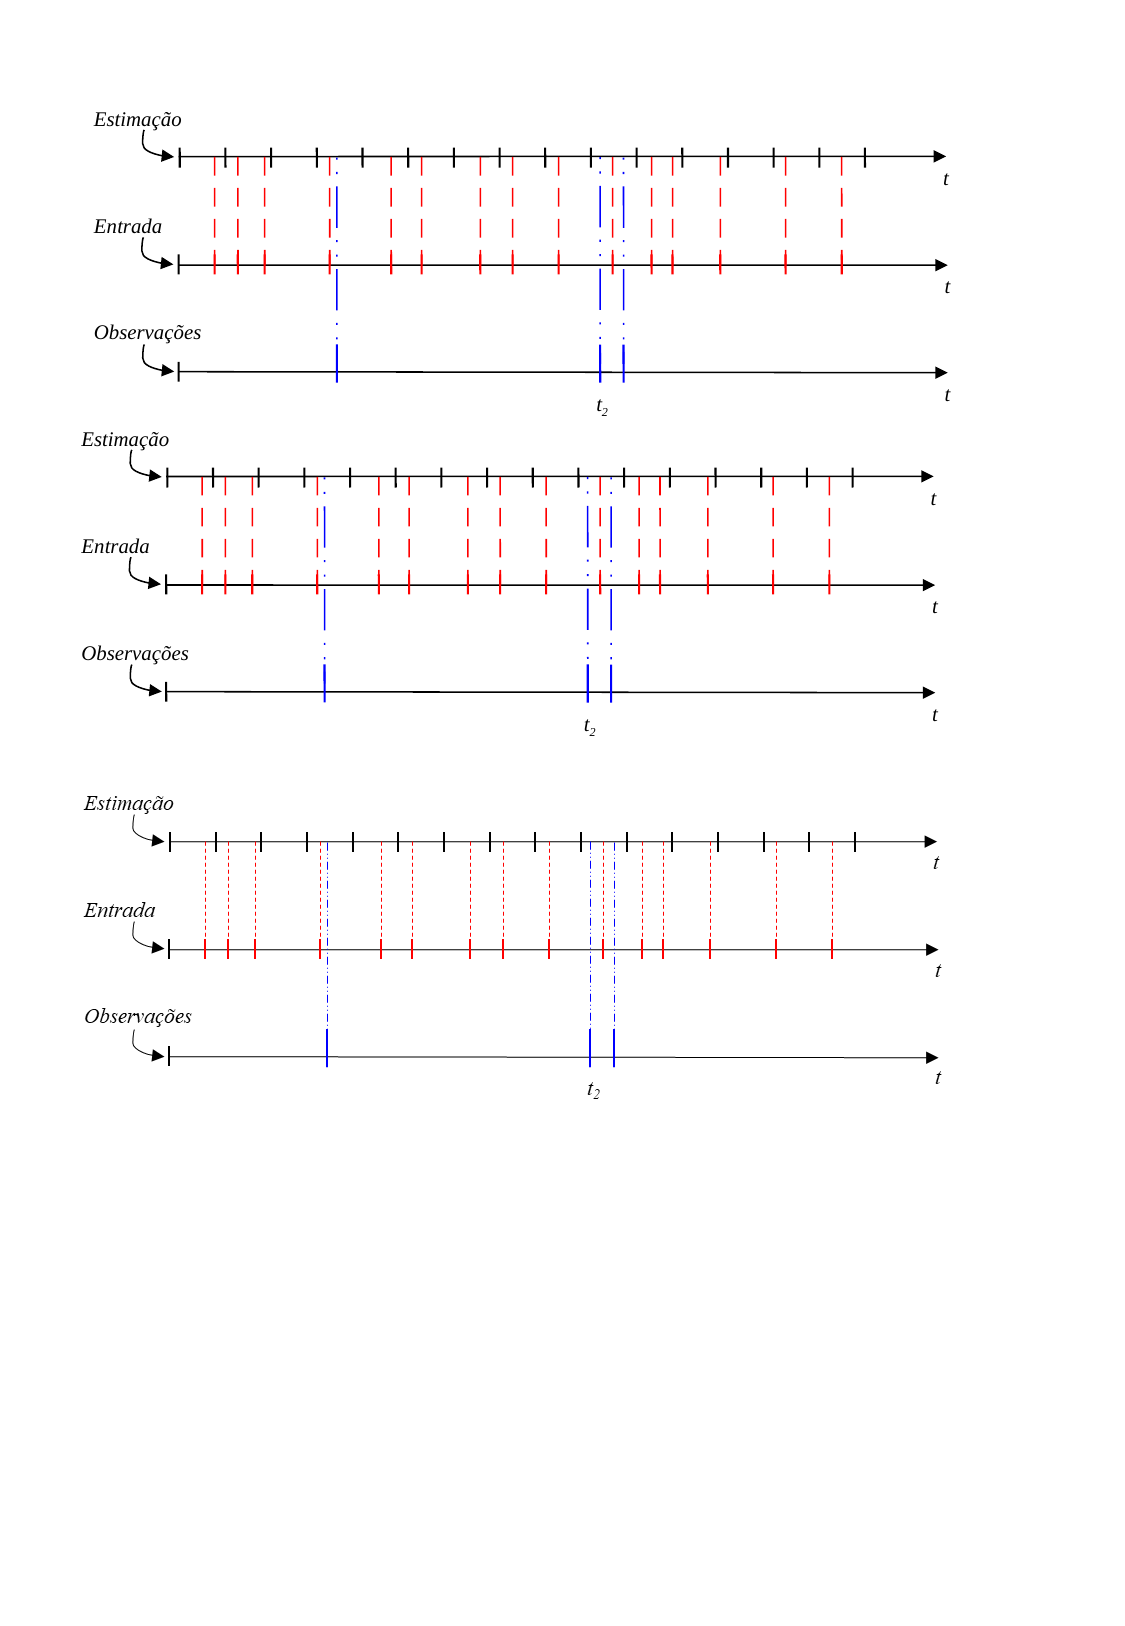

Estimação
t
Entrada
t
Observações
t
t2
Estimação
t
Entrada
t
Observações
t
t2